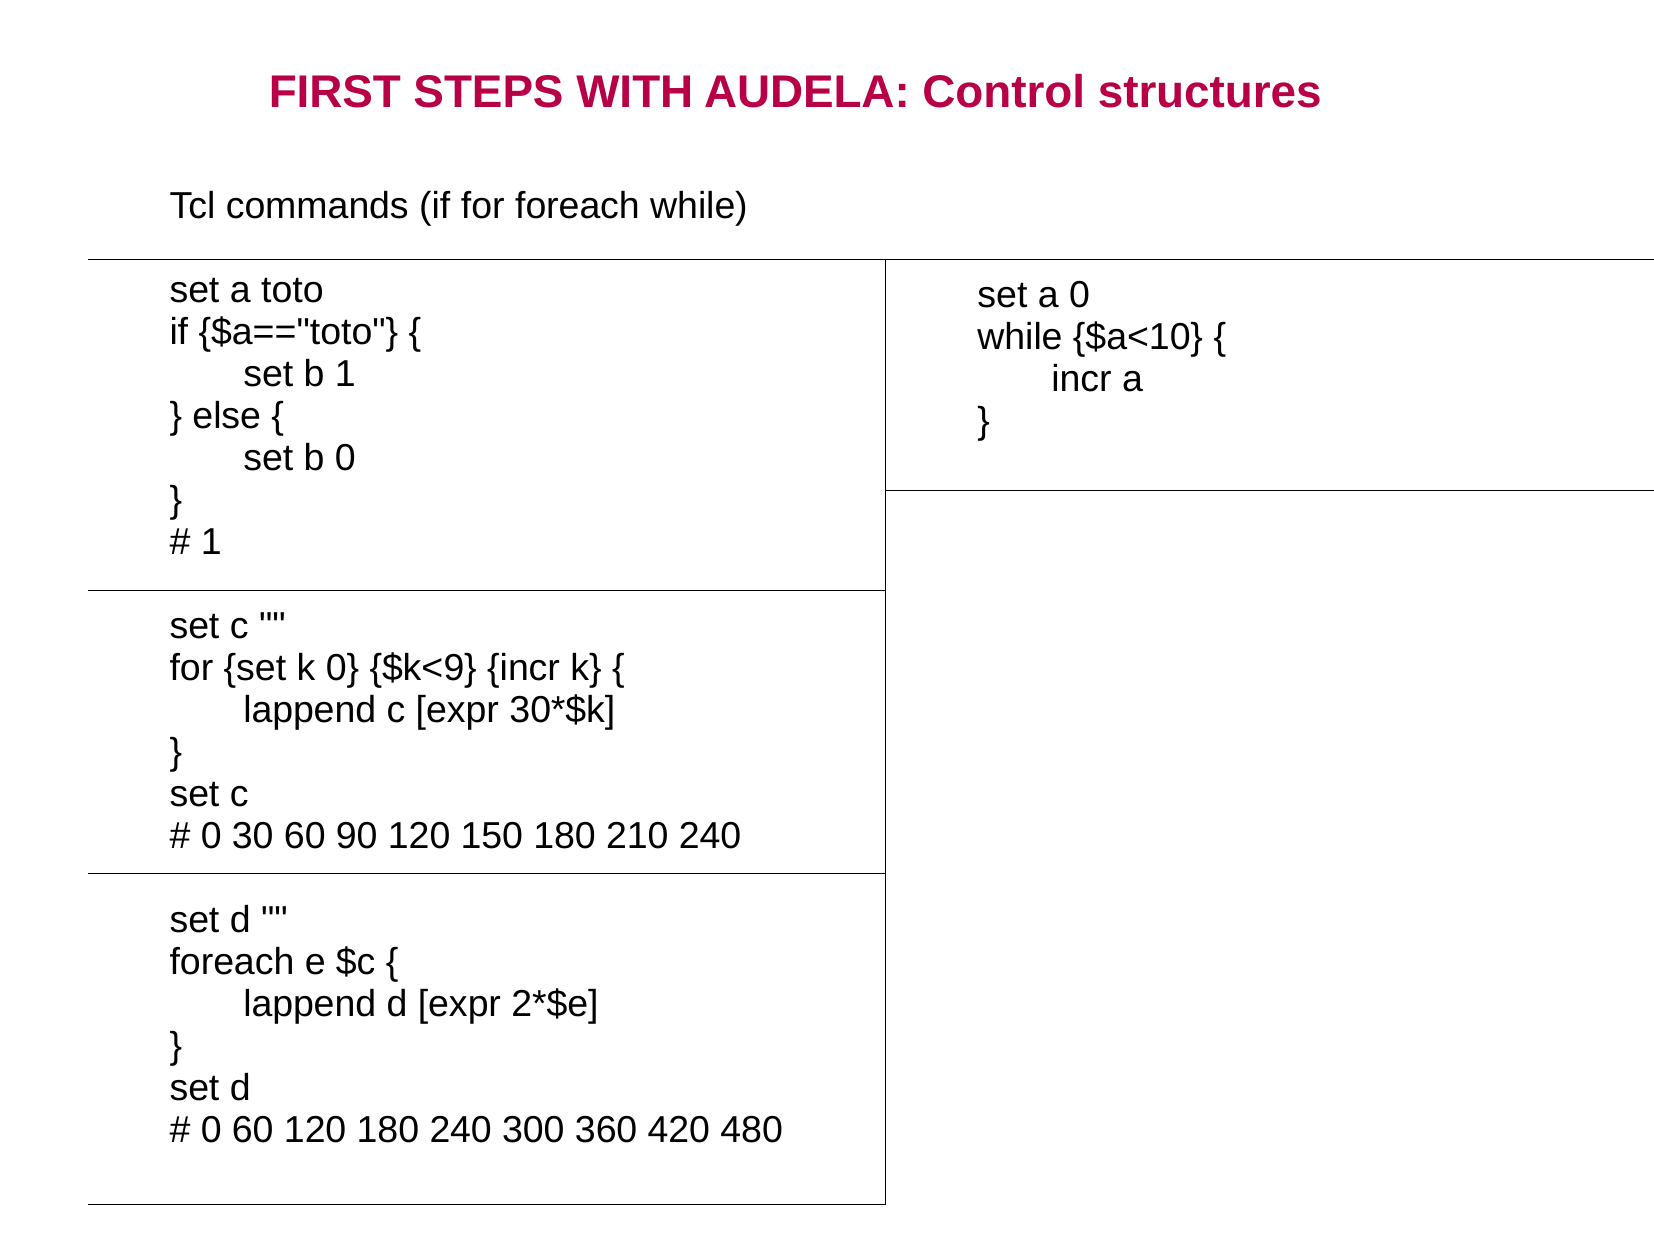

FIRST STEPS WITH AUDELA: Control structures
Tcl commands (if for foreach while)
set a toto
if {$a=="toto"} {
	set b 1
} else {
	set b 0
}
# 1
set c ""
for {set k 0} {$k<9} {incr k} {
	lappend c [expr 30*$k]
}
set c
# 0 30 60 90 120 150 180 210 240
set d ""
foreach e $c {
	lappend d [expr 2*$e]
}
set d
# 0 60 120 180 240 300 360 420 480
set a 0
while {$a<10} {
	incr a
}